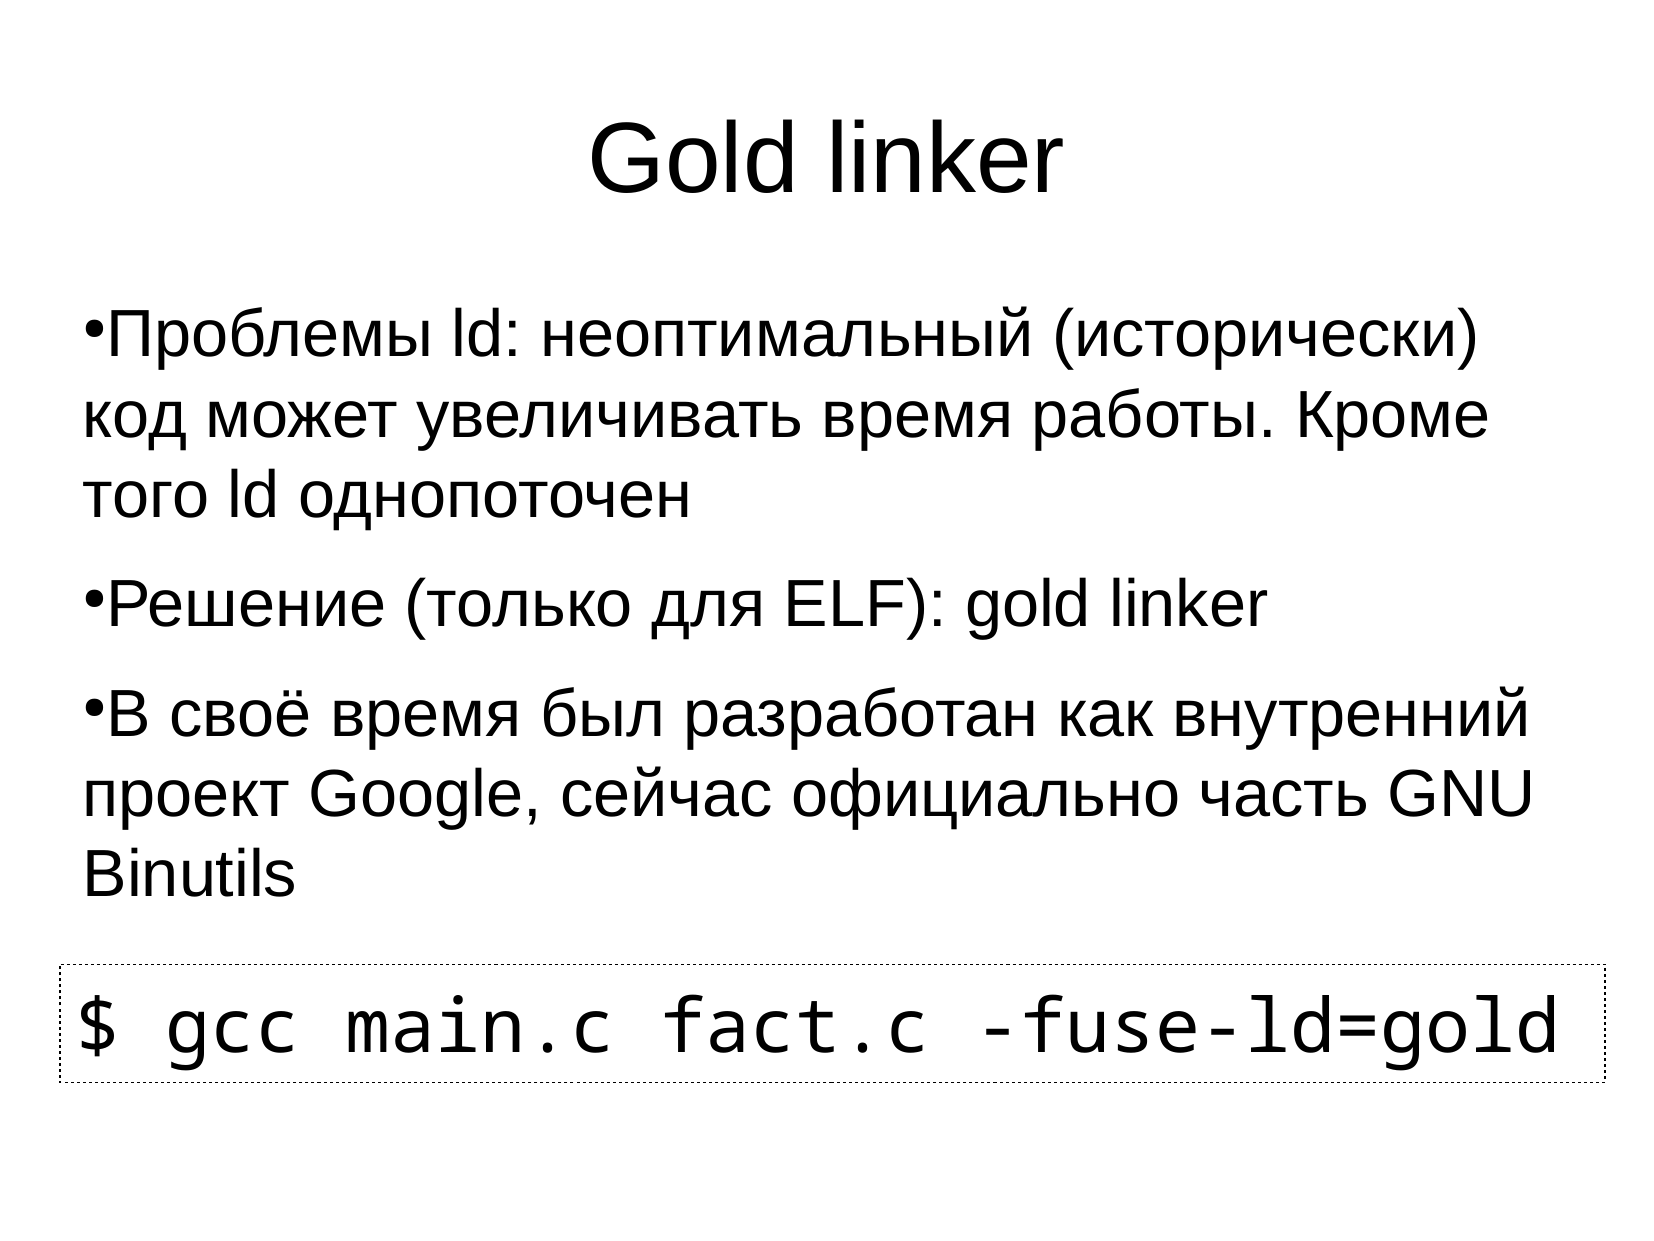

# Gold linker
Проблемы ld: неоптимальный (исторически) код может увеличивать время работы. Кроме того ld однопоточен
Решение (только для ELF): gold linker
В своё время был разработан как внутренний проект Google, сейчас официально часть GNU Binutils
$ gcc main.c fact.c -fuse-ld=gold